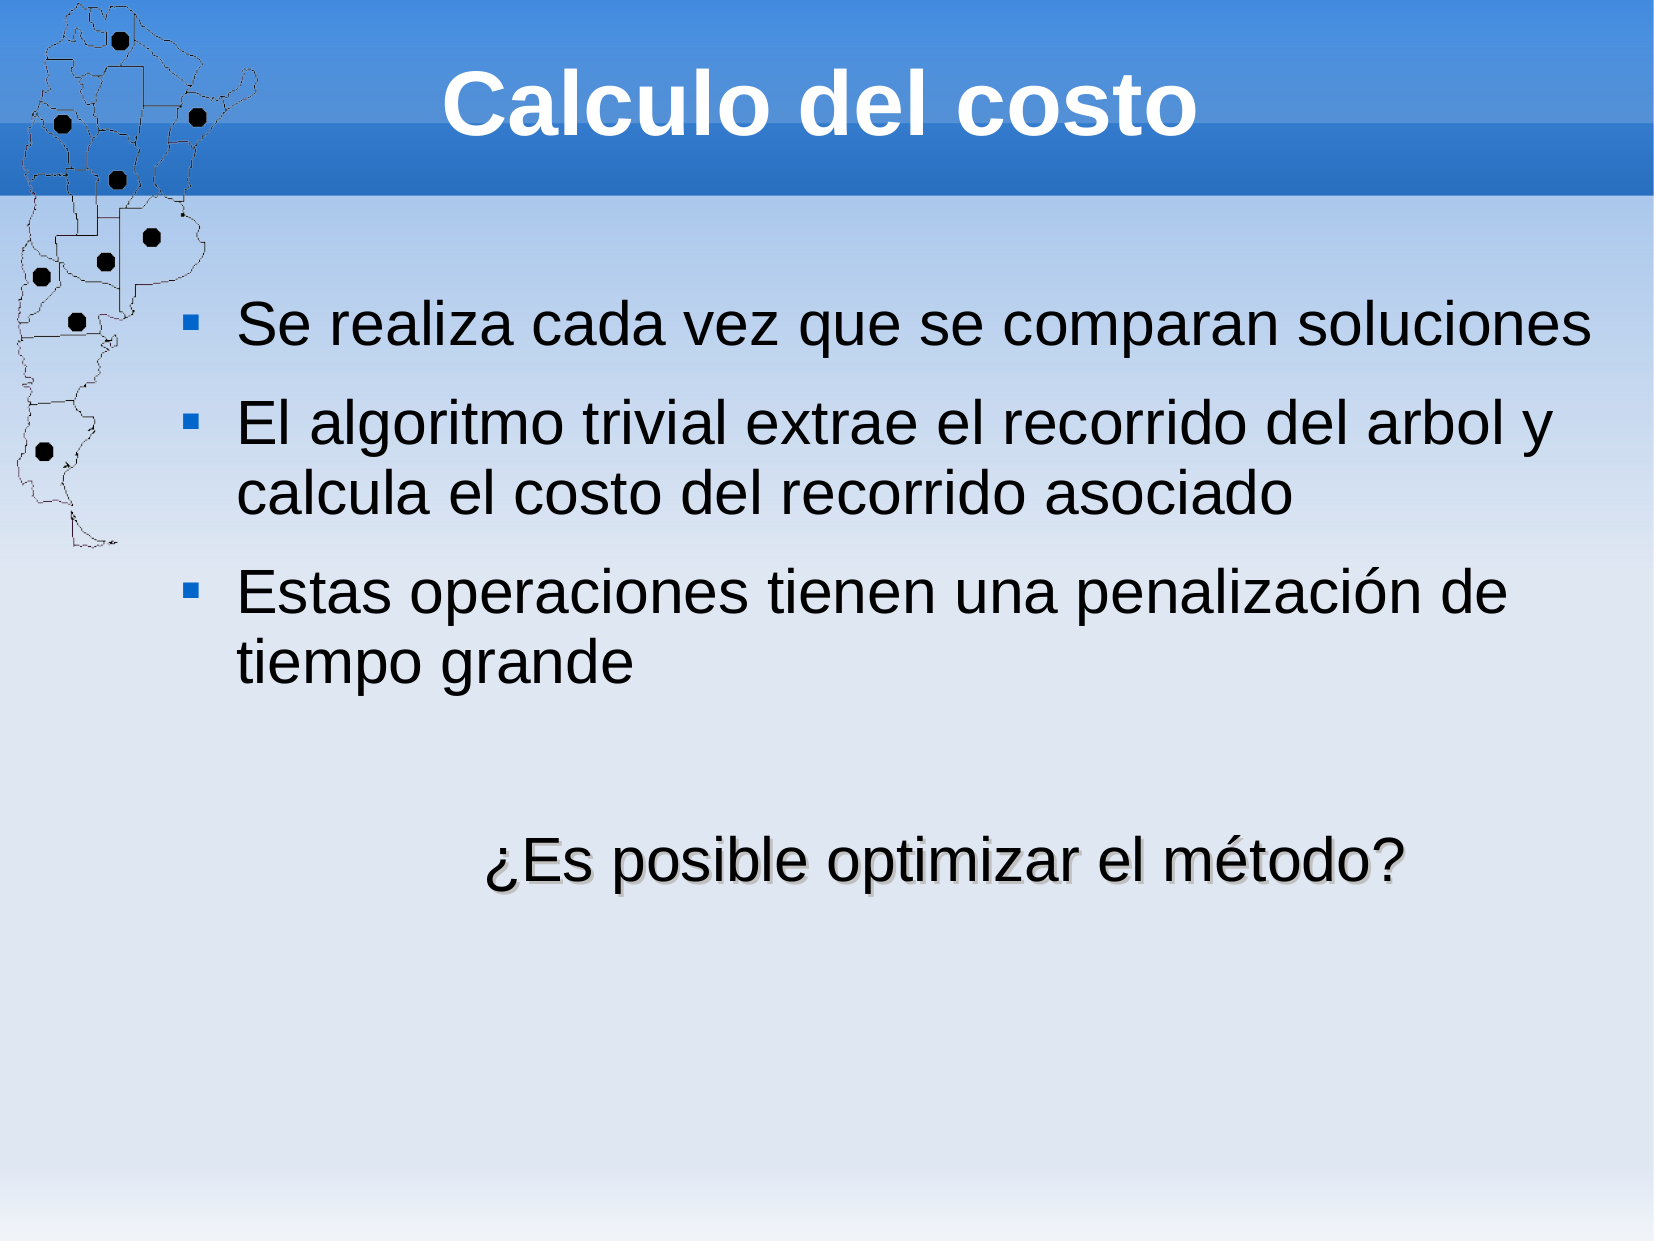

# Calculo del costo
Se realiza cada vez que se comparan soluciones
El algoritmo trivial extrae el recorrido del arbol y calcula el costo del recorrido asociado
Estas operaciones tienen una penalización de tiempo grande
¿Es posible optimizar el método?